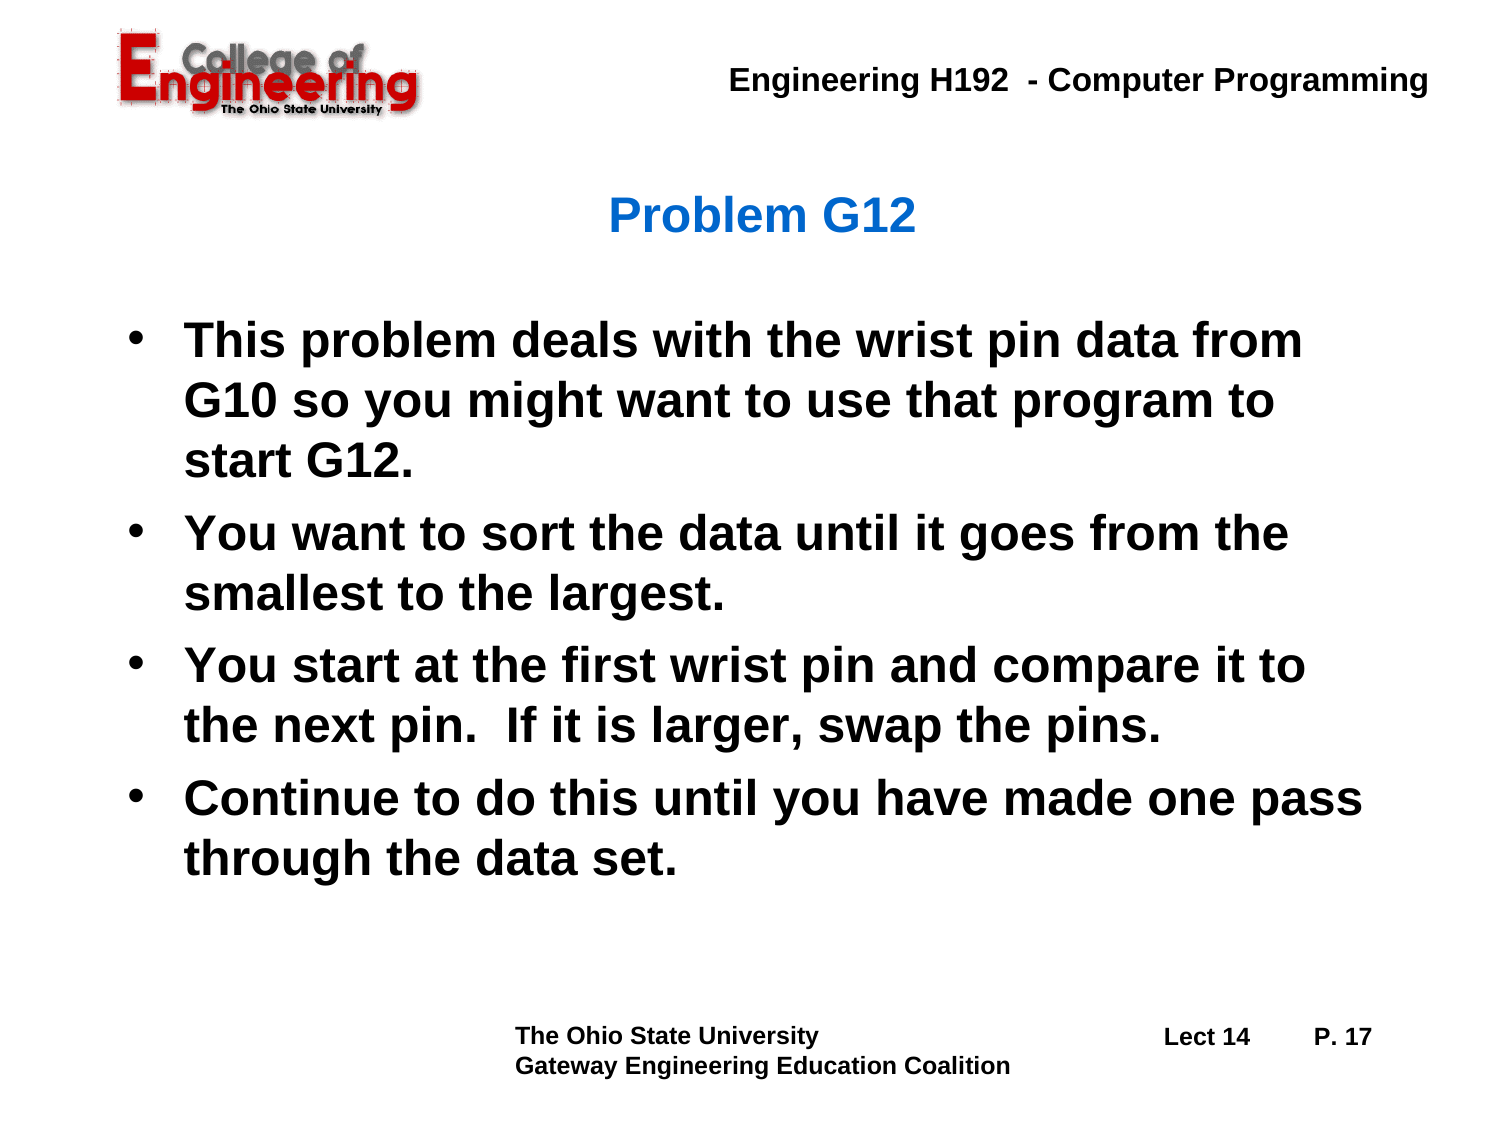

# Problem G12
This problem deals with the wrist pin data from G10 so you might want to use that program to start G12.
You want to sort the data until it goes from the smallest to the largest.
You start at the first wrist pin and compare it to the next pin. If it is larger, swap the pins.
Continue to do this until you have made one pass through the data set.
17